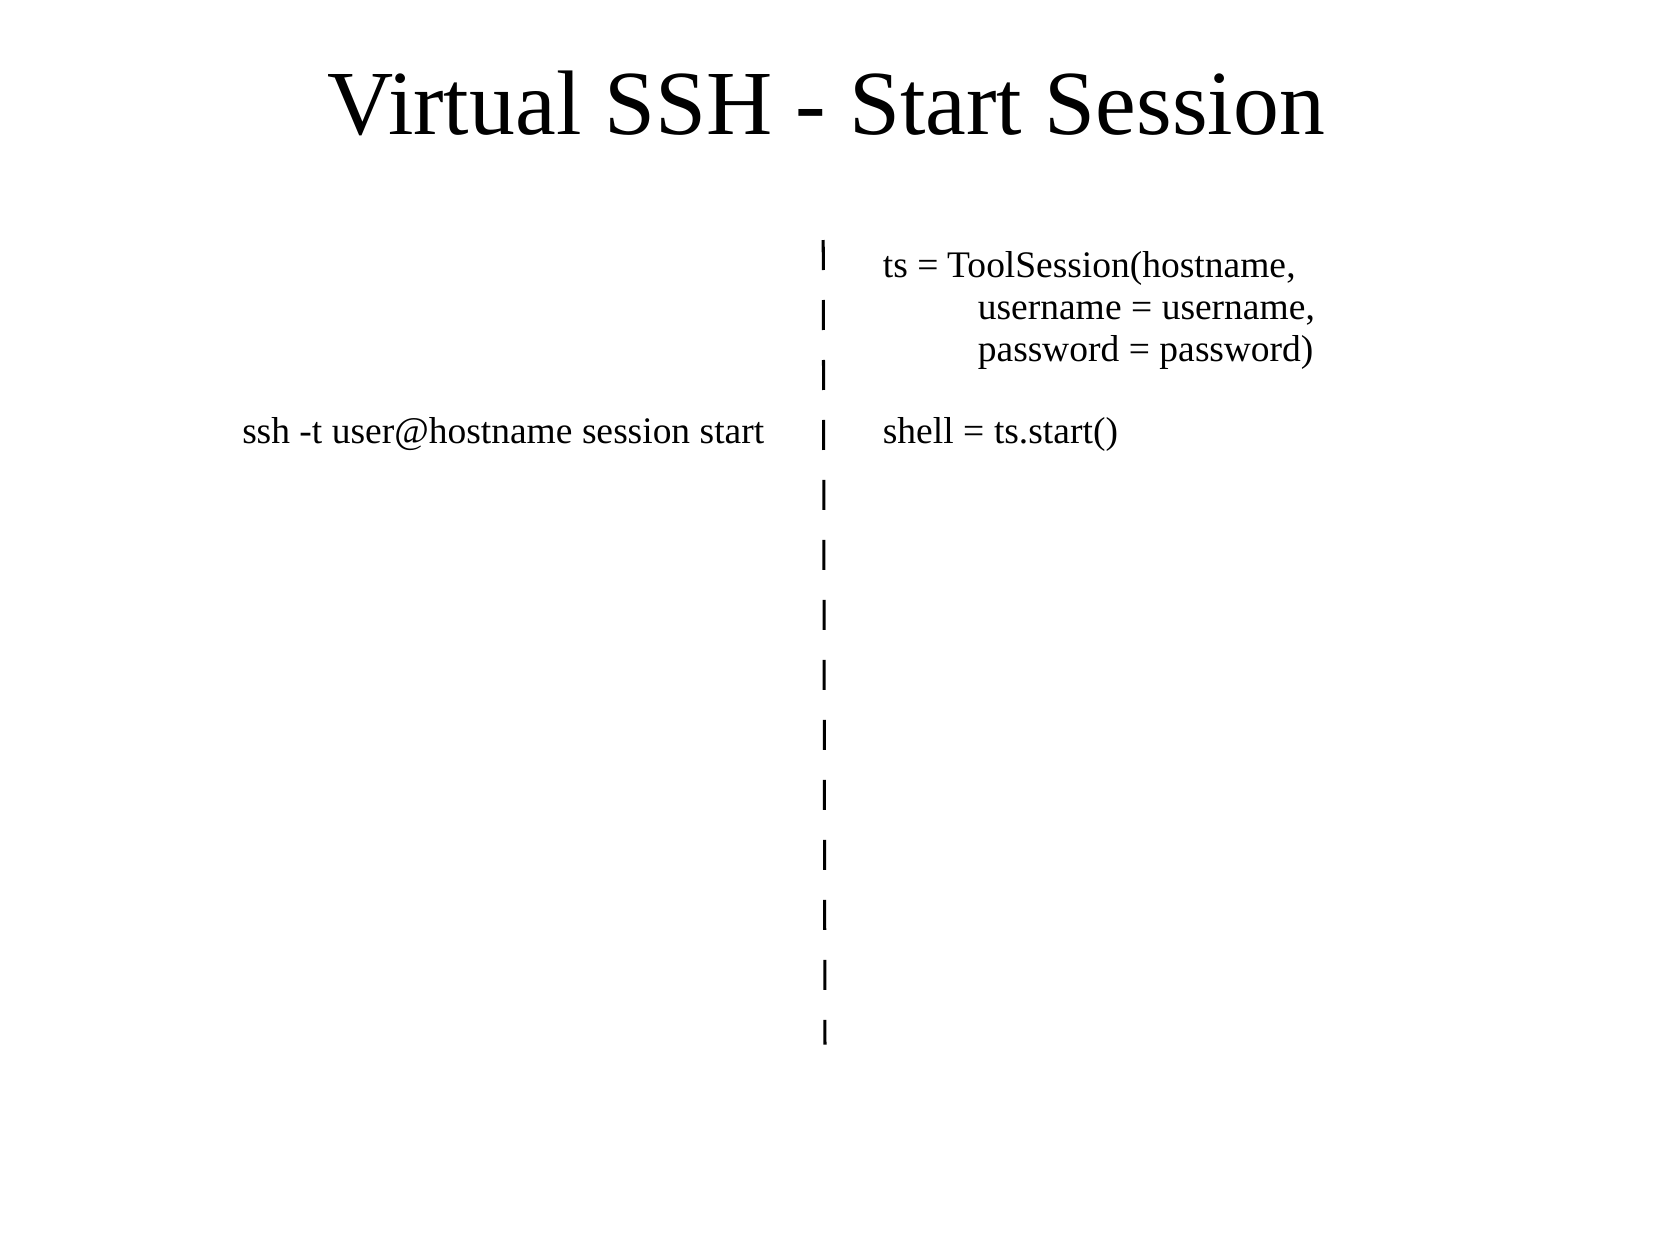

# Virtual SSH - Start Session
ssh -t user@hostname session start
ts = ToolSession(hostname,
 username = username,
 password = password)
shell = ts.start()